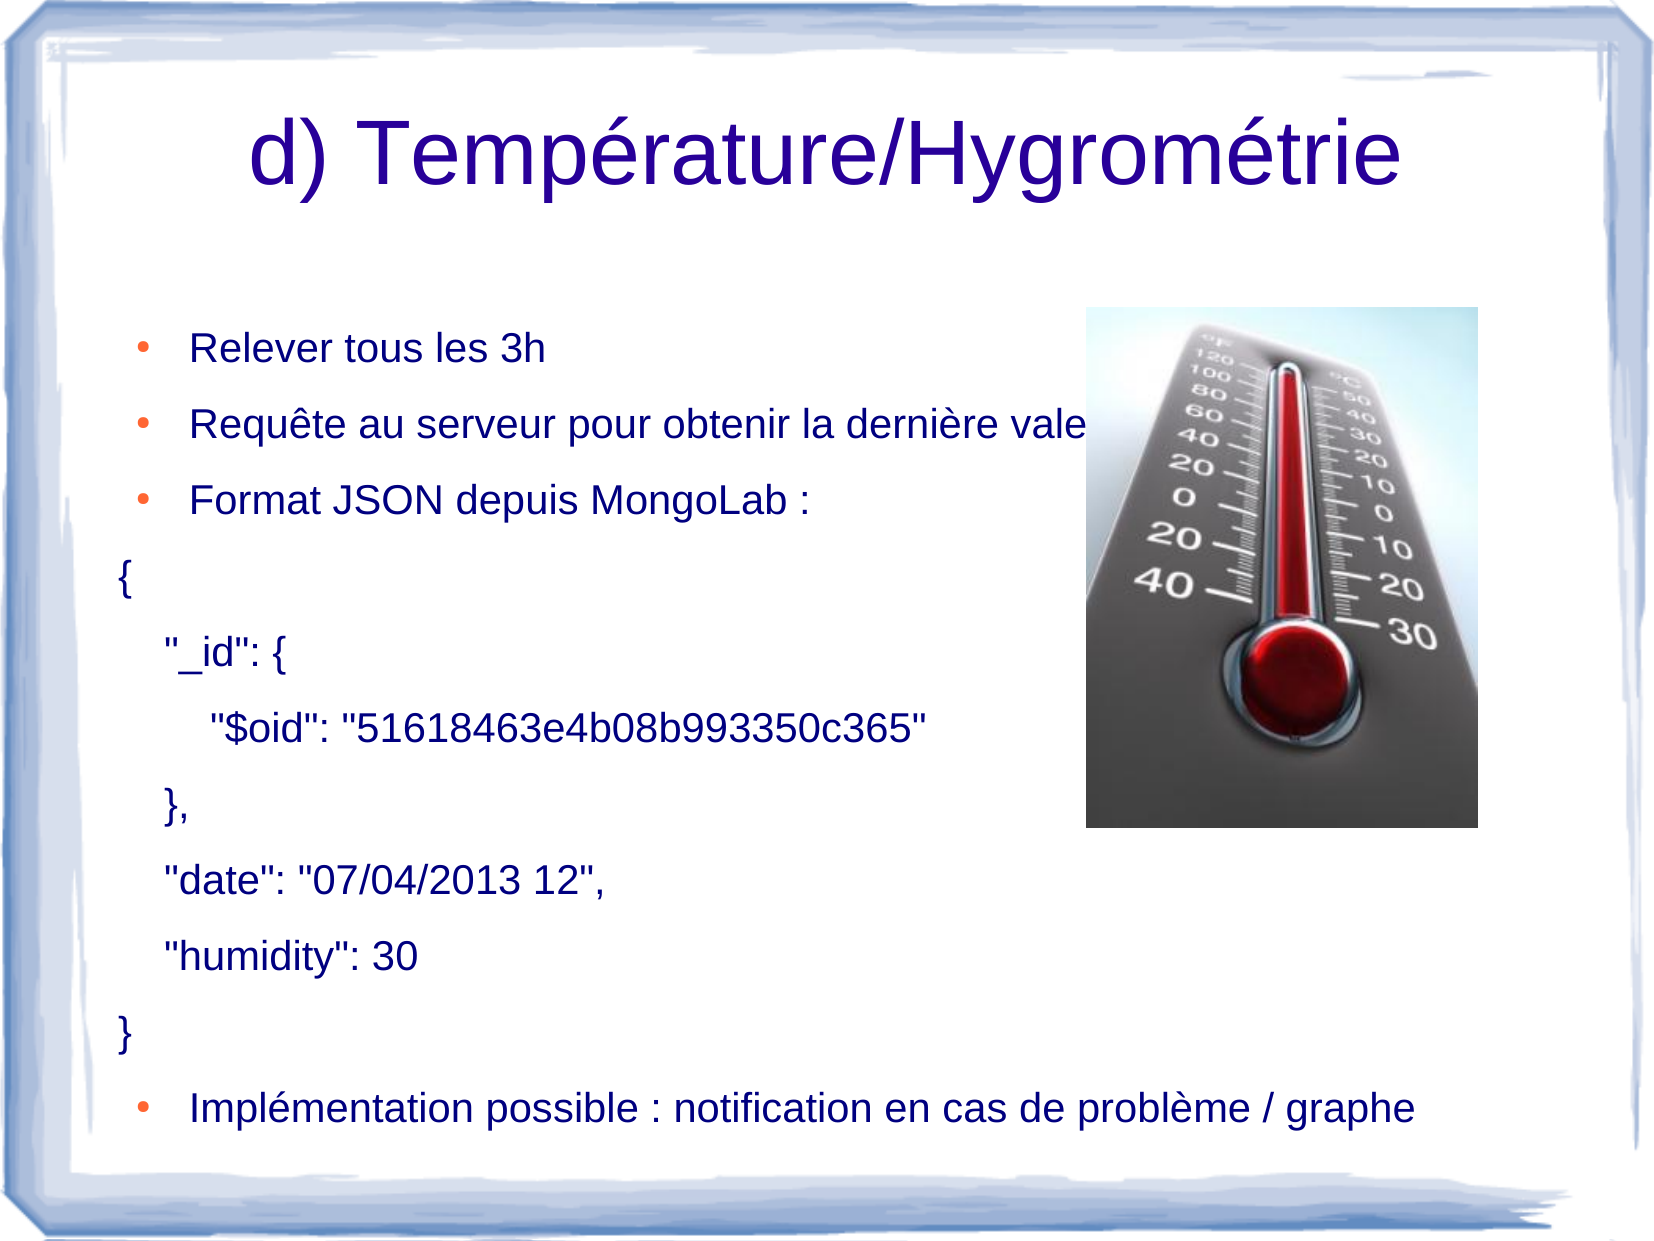

# d) Température/Hygrométrie
Relever tous les 3h
Requête au serveur pour obtenir la dernière valeur
Format JSON depuis MongoLab :
{
 "_id": {
 "$oid": "51618463e4b08b993350c365"
 },
 "date": "07/04/2013 12",
 "humidity": 30
}
Implémentation possible : notification en cas de problème / graphe